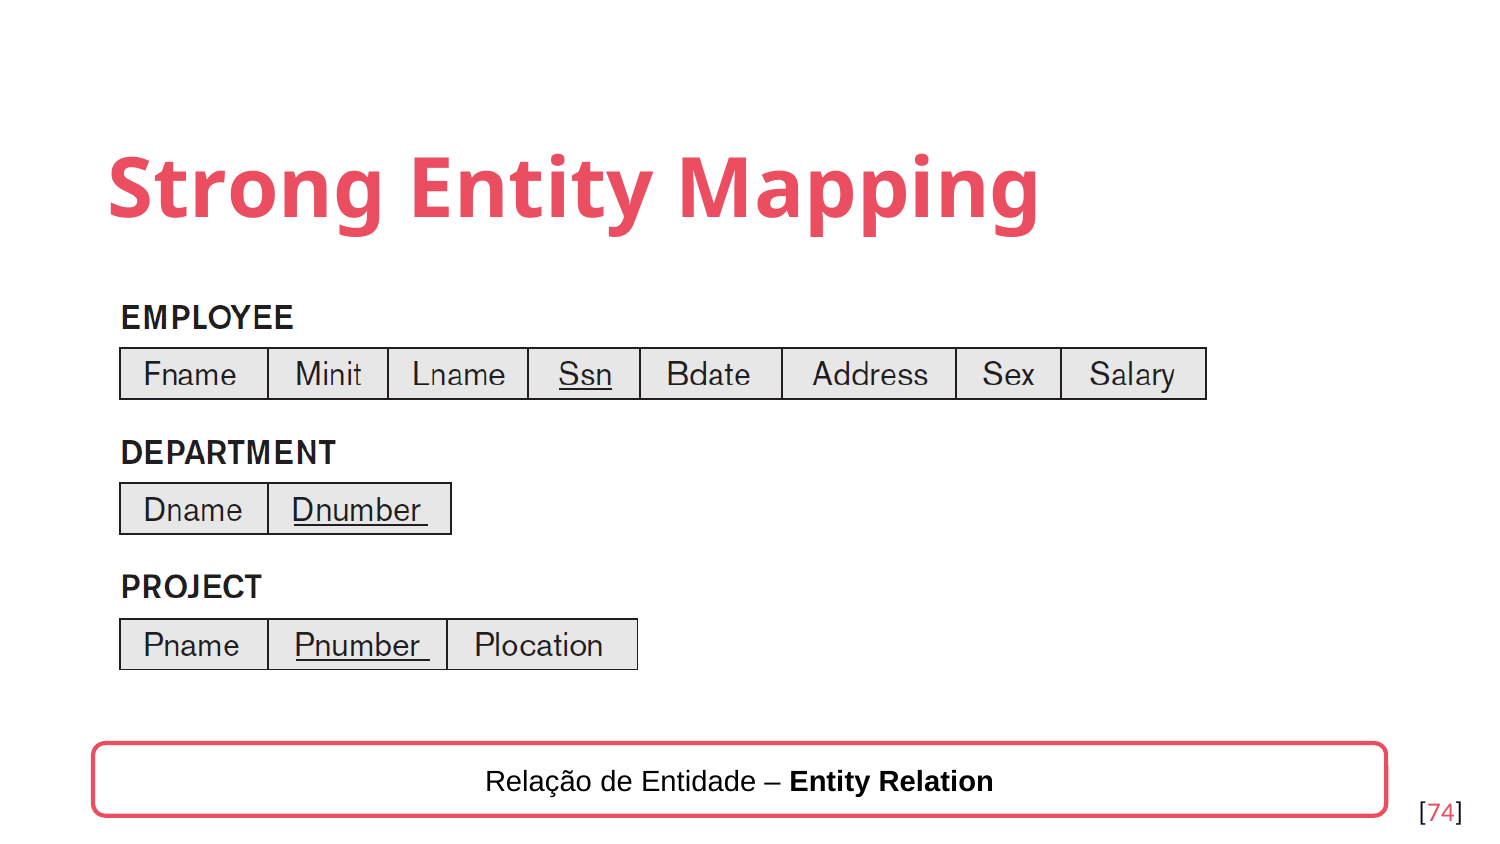

Strong Entity Mapping
Relação de Entidade – Entity Relation